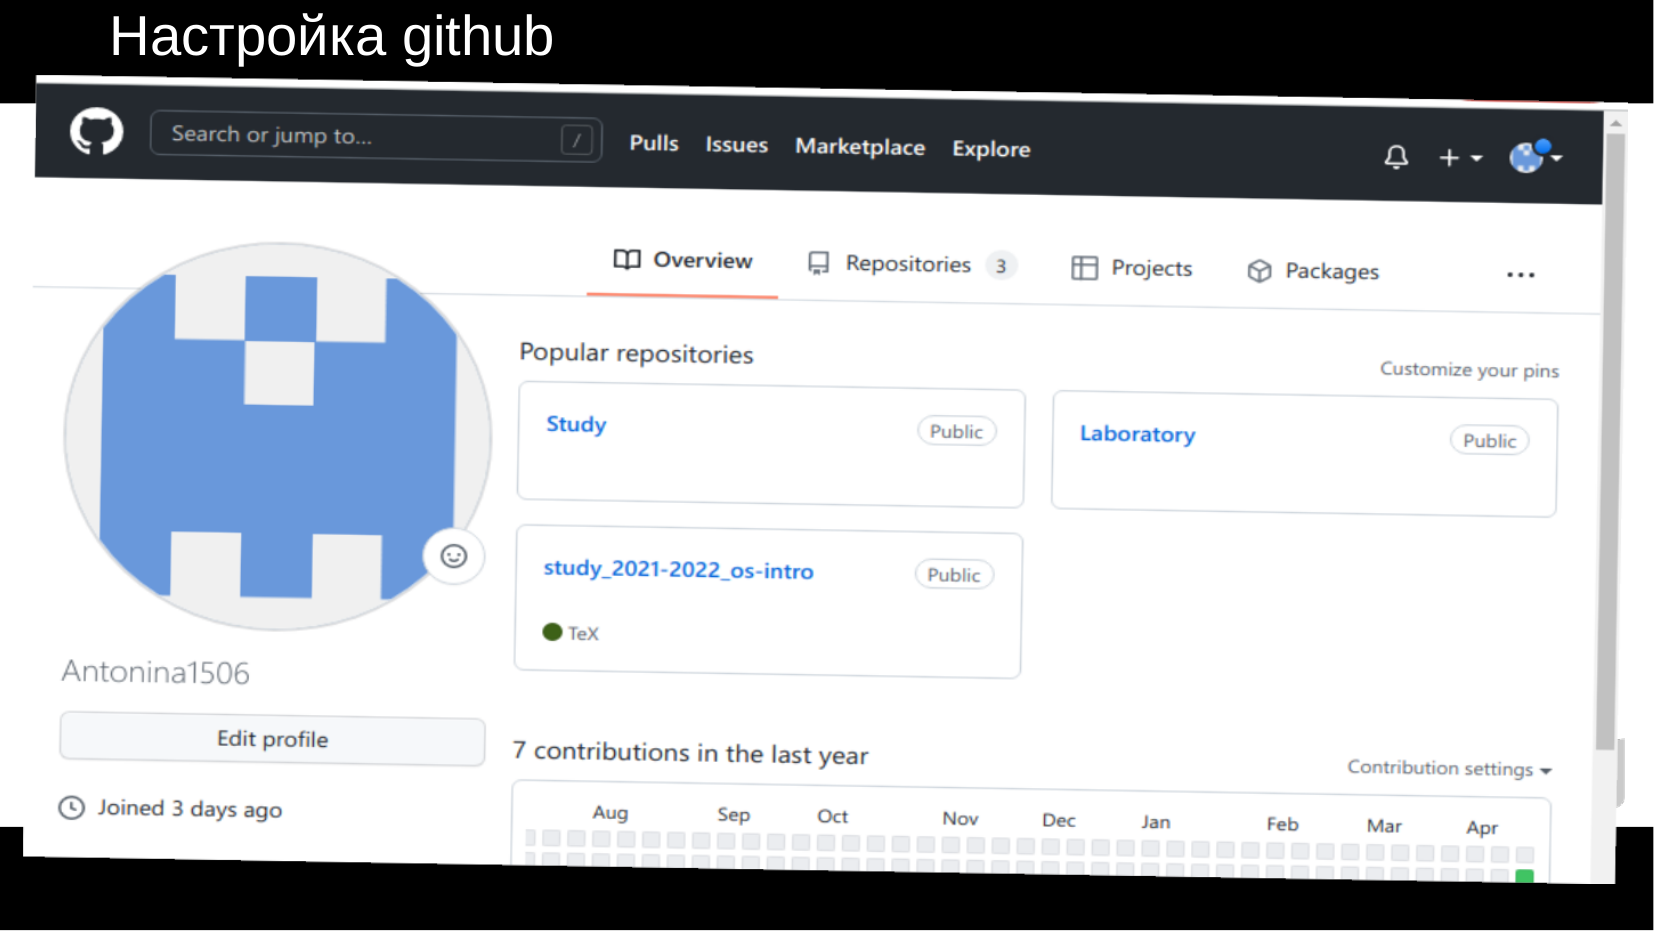

# Настройка github Цель работы : изучить идеологию и применение средств контроля версий и освоить умения по